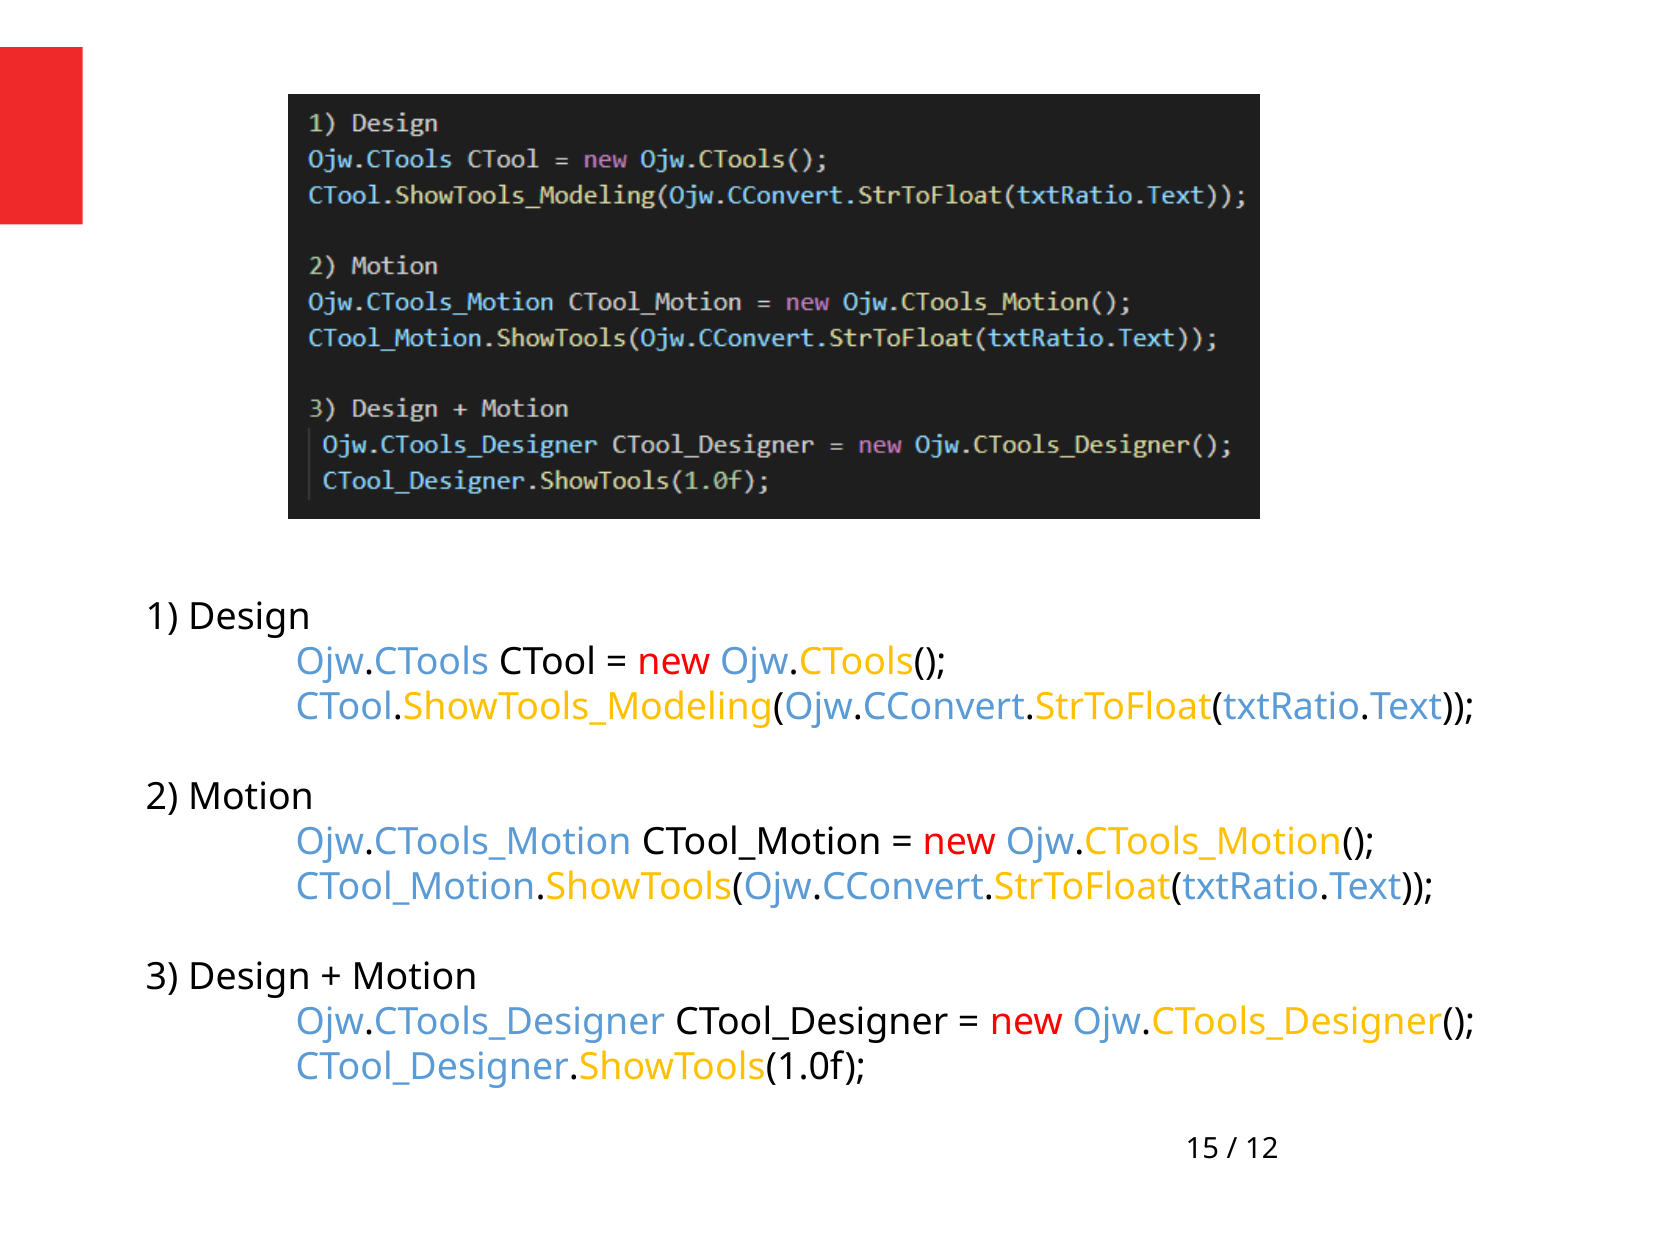

1) Design
Ojw.CTools CTool = new Ojw.CTools();
CTool.ShowTools_Modeling(Ojw.CConvert.StrToFloat(txtRatio.Text));
2) Motion
Ojw.CTools_Motion CTool_Motion = new Ojw.CTools_Motion();
CTool_Motion.ShowTools(Ojw.CConvert.StrToFloat(txtRatio.Text));
3) Design + Motion
Ojw.CTools_Designer CTool_Designer = new Ojw.CTools_Designer();
CTool_Designer.ShowTools(1.0f);